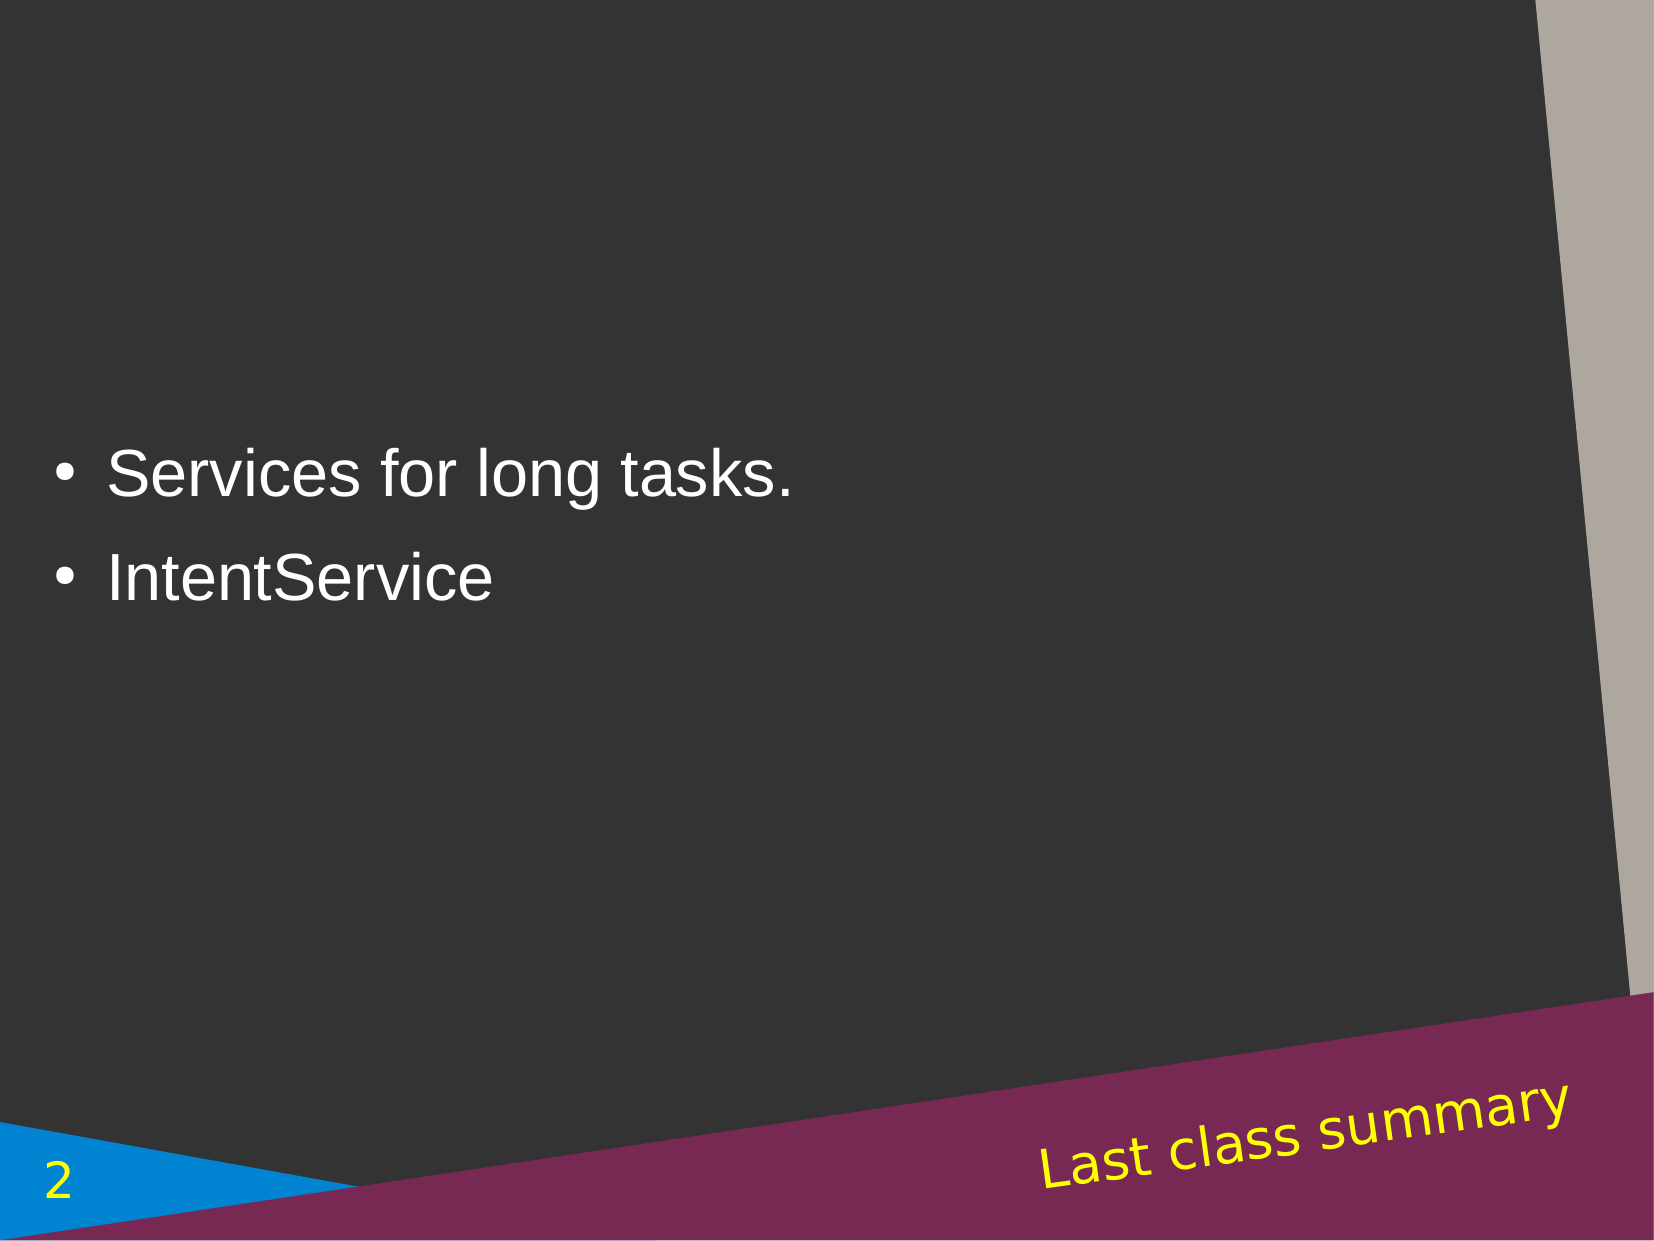

Services for long tasks.
IntentService
# Last class summary
2